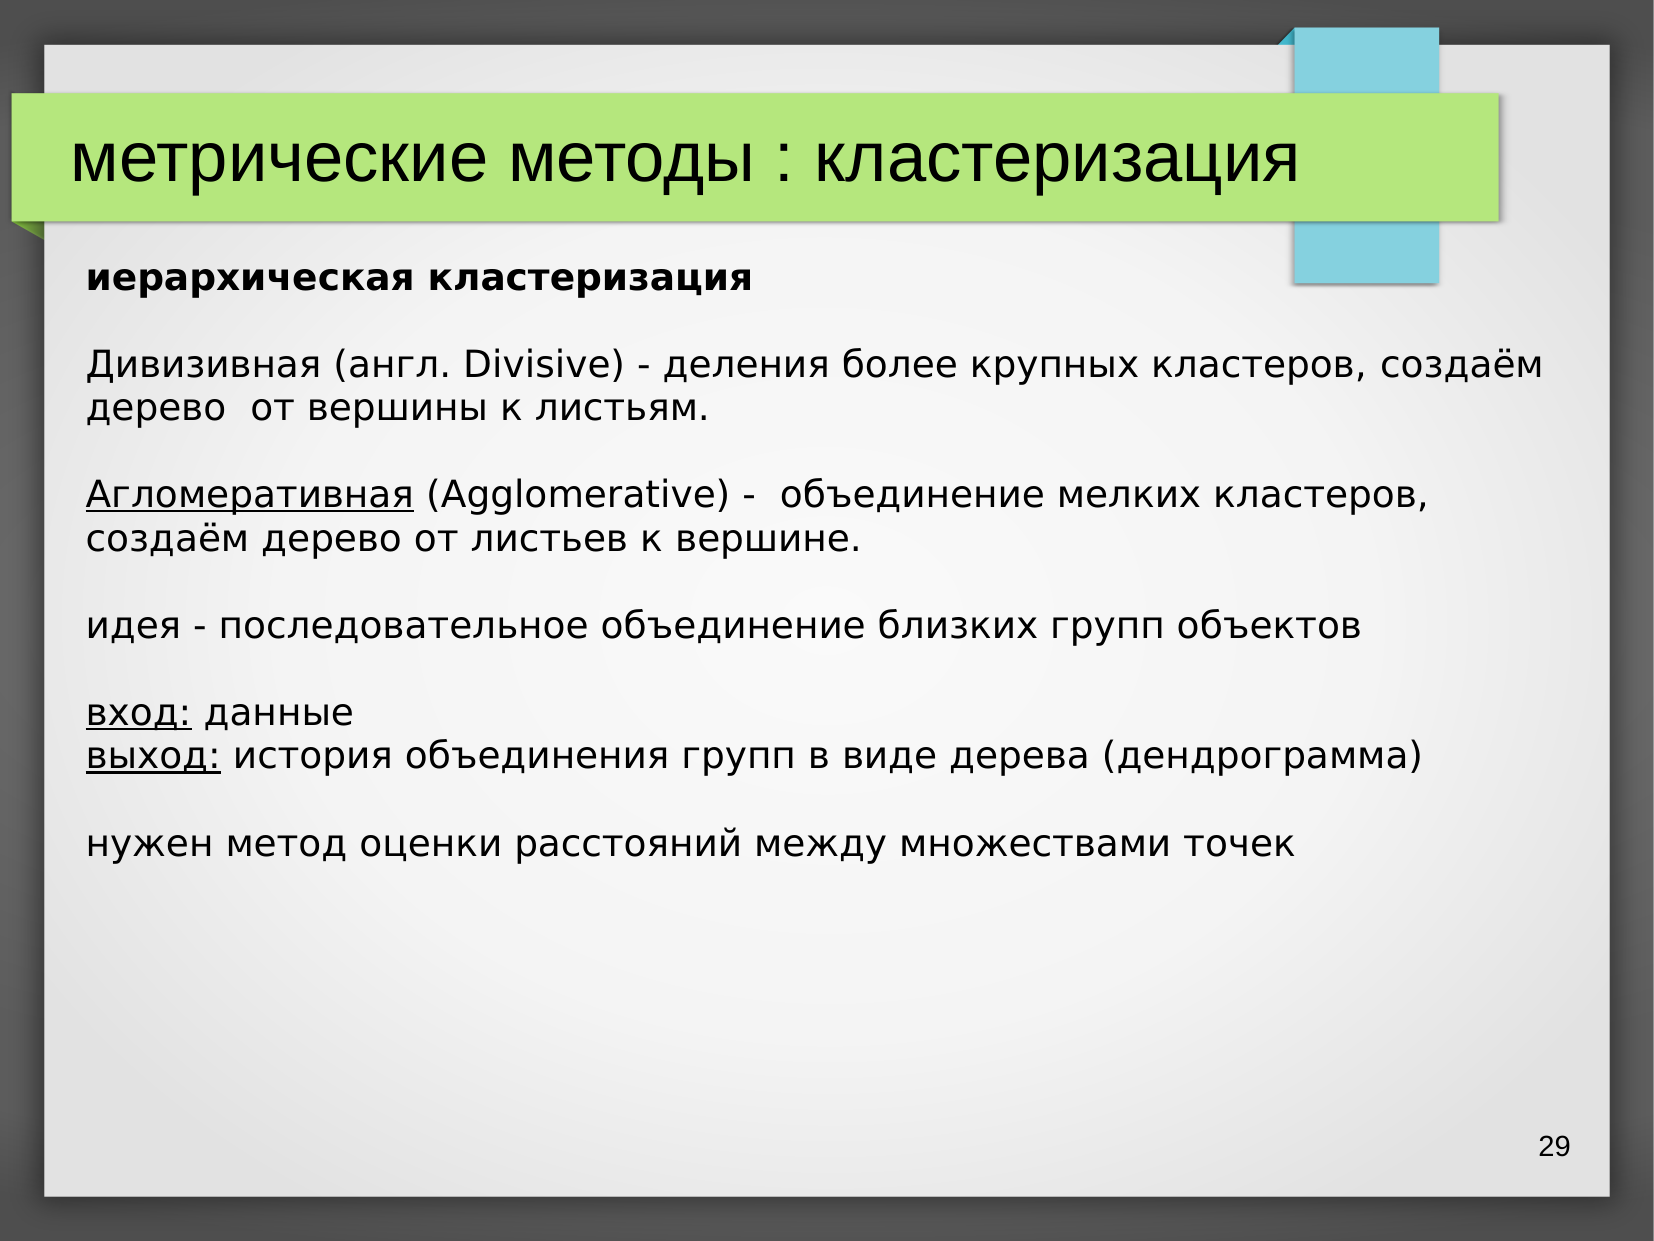

# метрические методы : кластеризация
иерархическая кластеризация
Дивизивная (англ. Divisive) - деления более крупных кластеров, создаём дерево от вершины к листьям.
Агломеративная (Agglomerative) - объединение мелких кластеров, создаём дерево от листьев к вершине.
идея - последовательное объединение близких групп объектов
вход: данные
выход: история объединения групп в виде дерева (дендрограмма)
нужен метод оценки расстояний между множествами точек
29